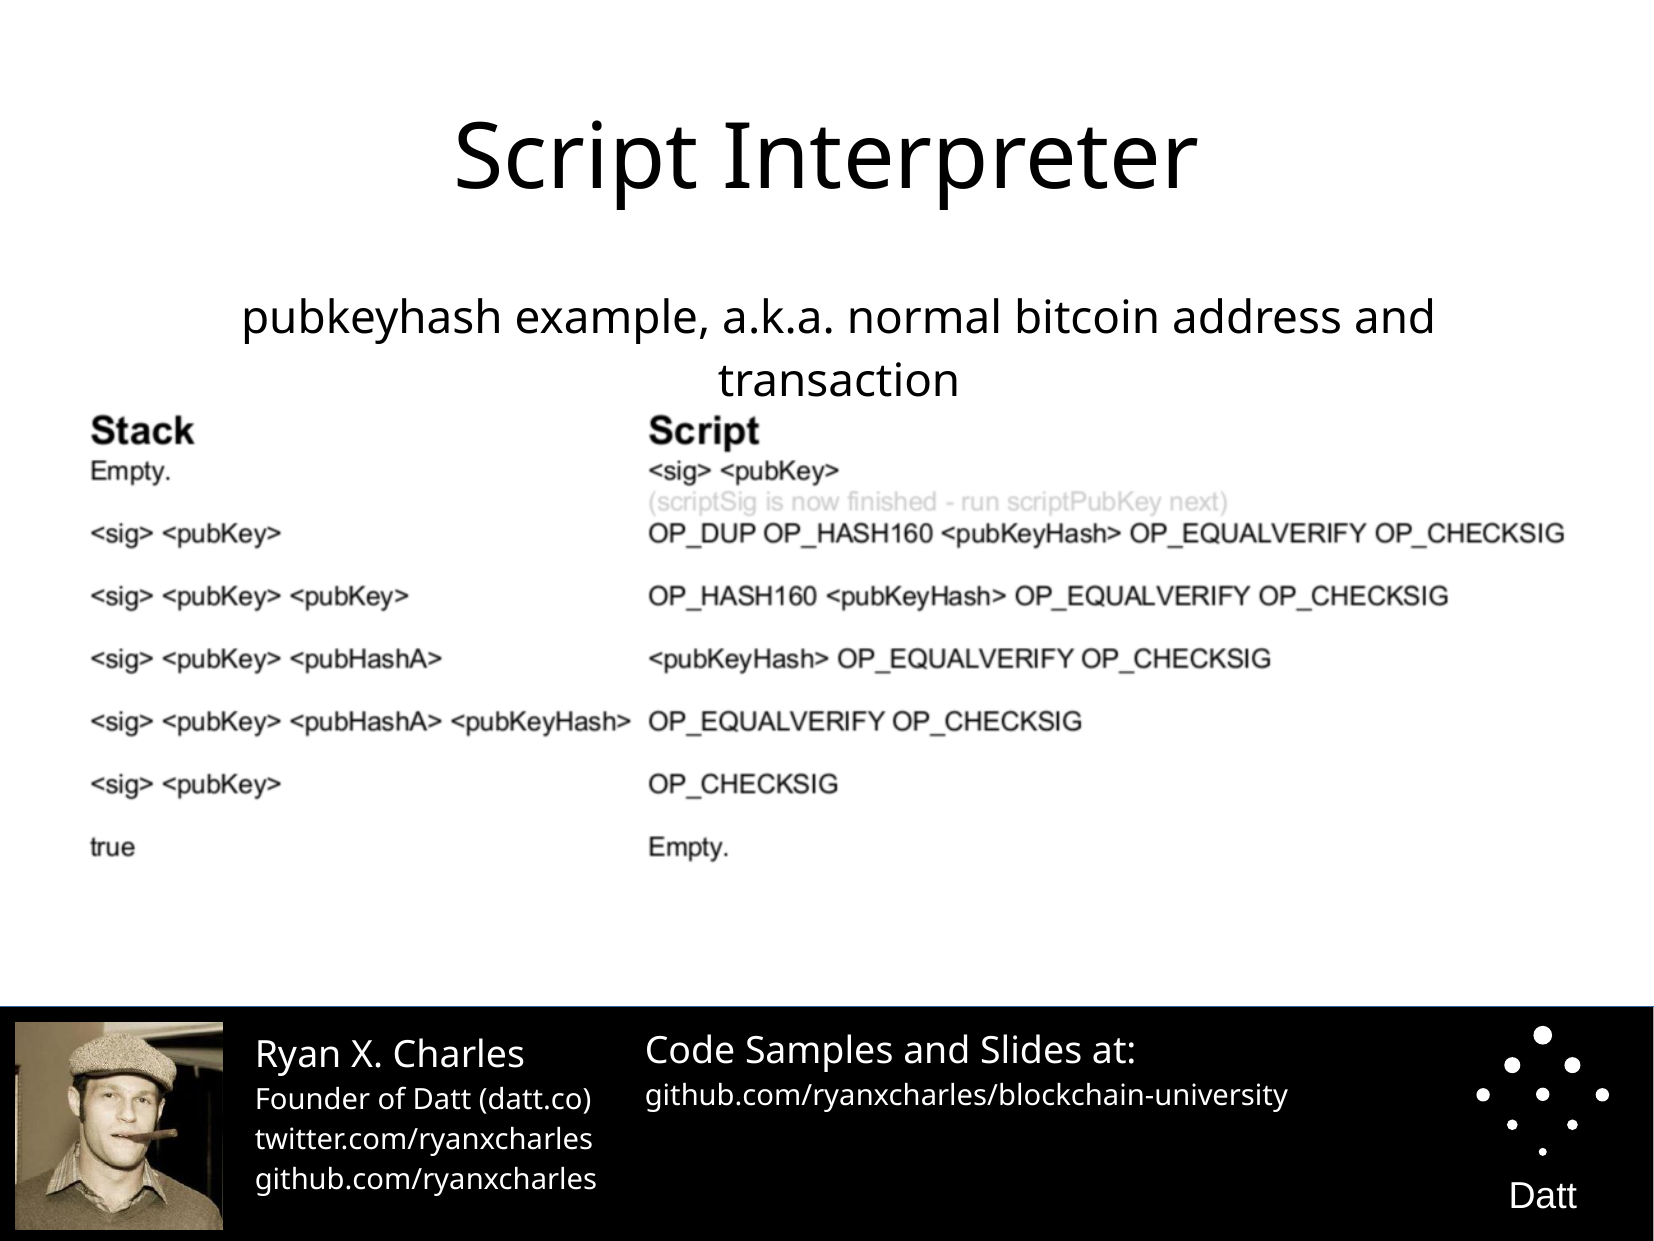

Script Interpreter
# pubkeyhash example, a.k.a. normal bitcoin address and transaction
Code Samples and Slides at:
github.com/ryanxcharles/blockchain-university
Ryan X. Charles
Founder of Datt (datt.co)
twitter.com/ryanxcharles
github.com/ryanxcharles
Datt